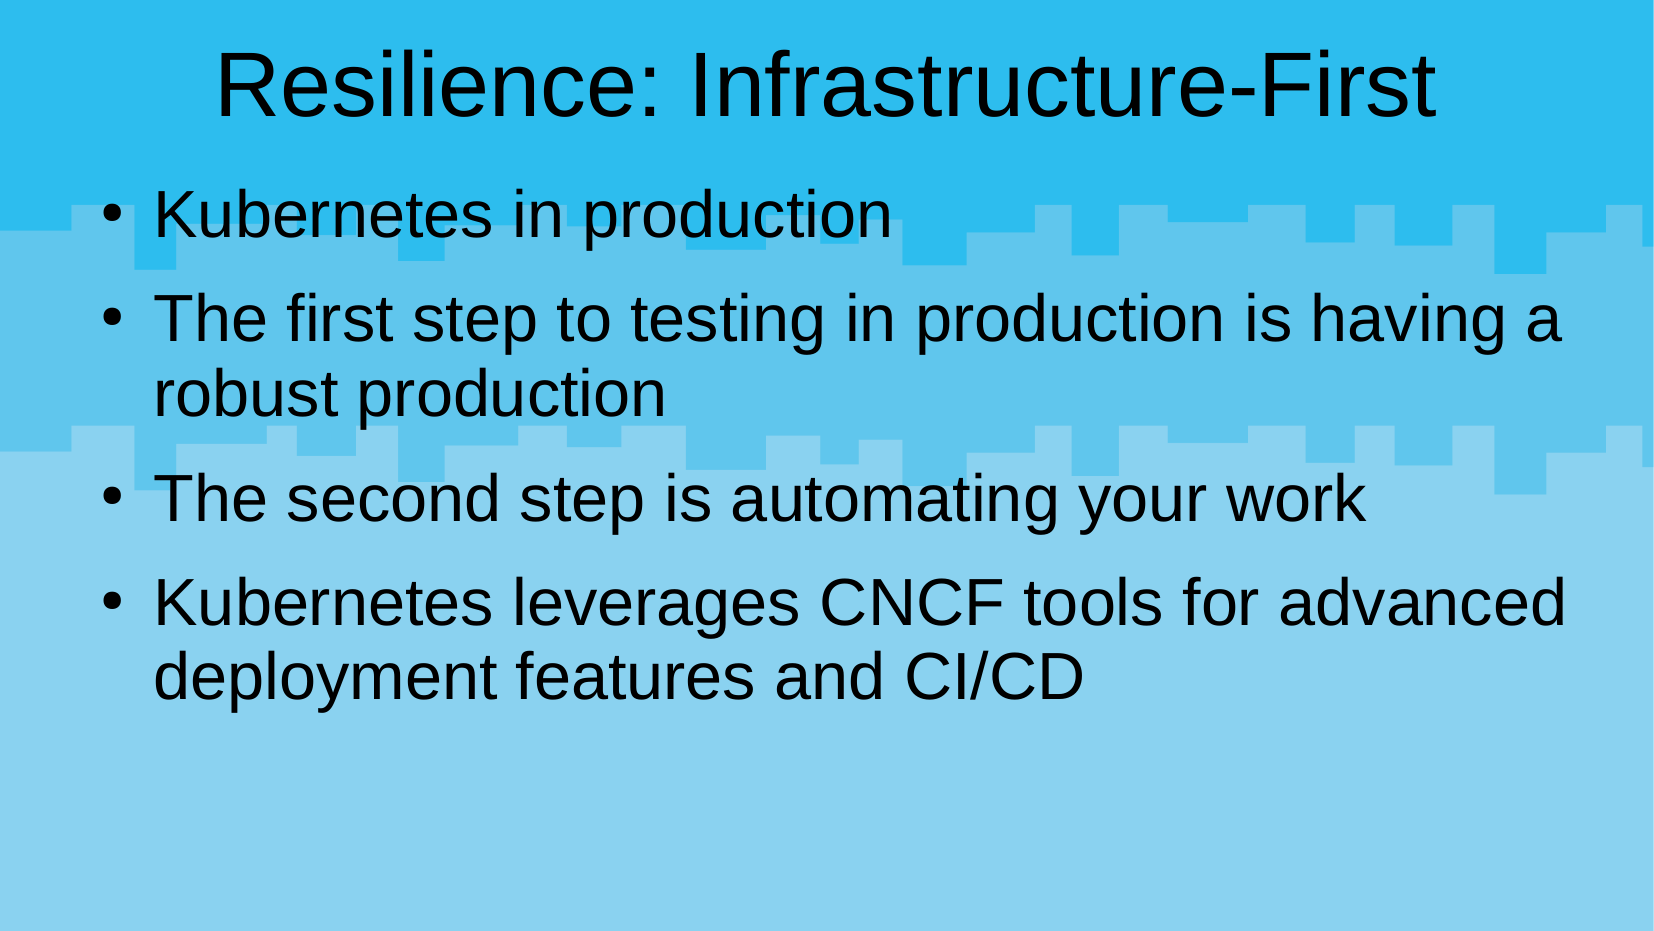

# Resilience: Infrastructure-First
Kubernetes in production
The first step to testing in production is having a robust production
The second step is automating your work
Kubernetes leverages CNCF tools for advanced deployment features and CI/CD